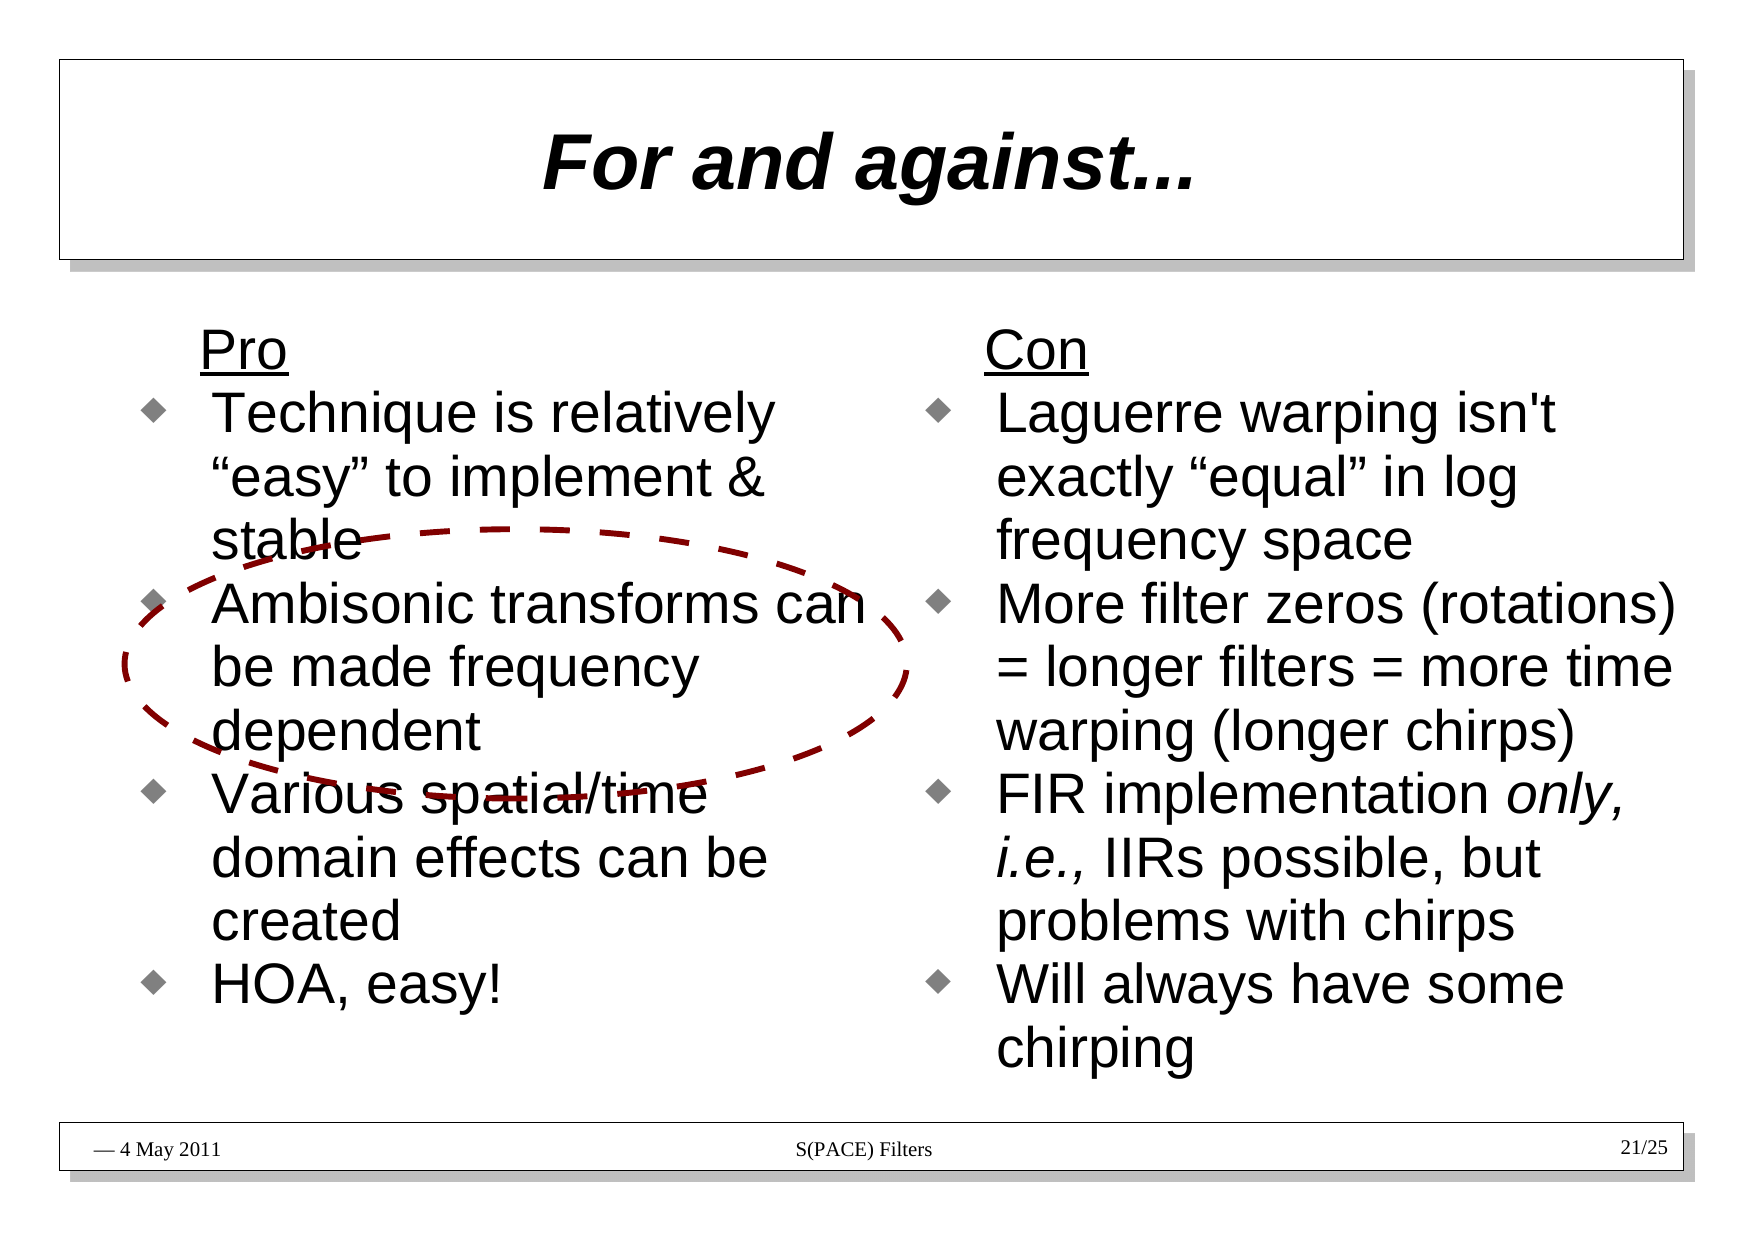

# For and against...
Pro
Technique is relatively “easy” to implement & stable
Ambisonic transforms can be made frequency dependent
Various spatial/time domain effects can be created
HOA, easy!
Con
Laguerre warping isn't exactly “equal” in log frequency space
More filter zeros (rotations) = longer filters = more time warping (longer chirps)
FIR implementation only, i.e., IIRs possible, but problems with chirps
Will always have some chirping